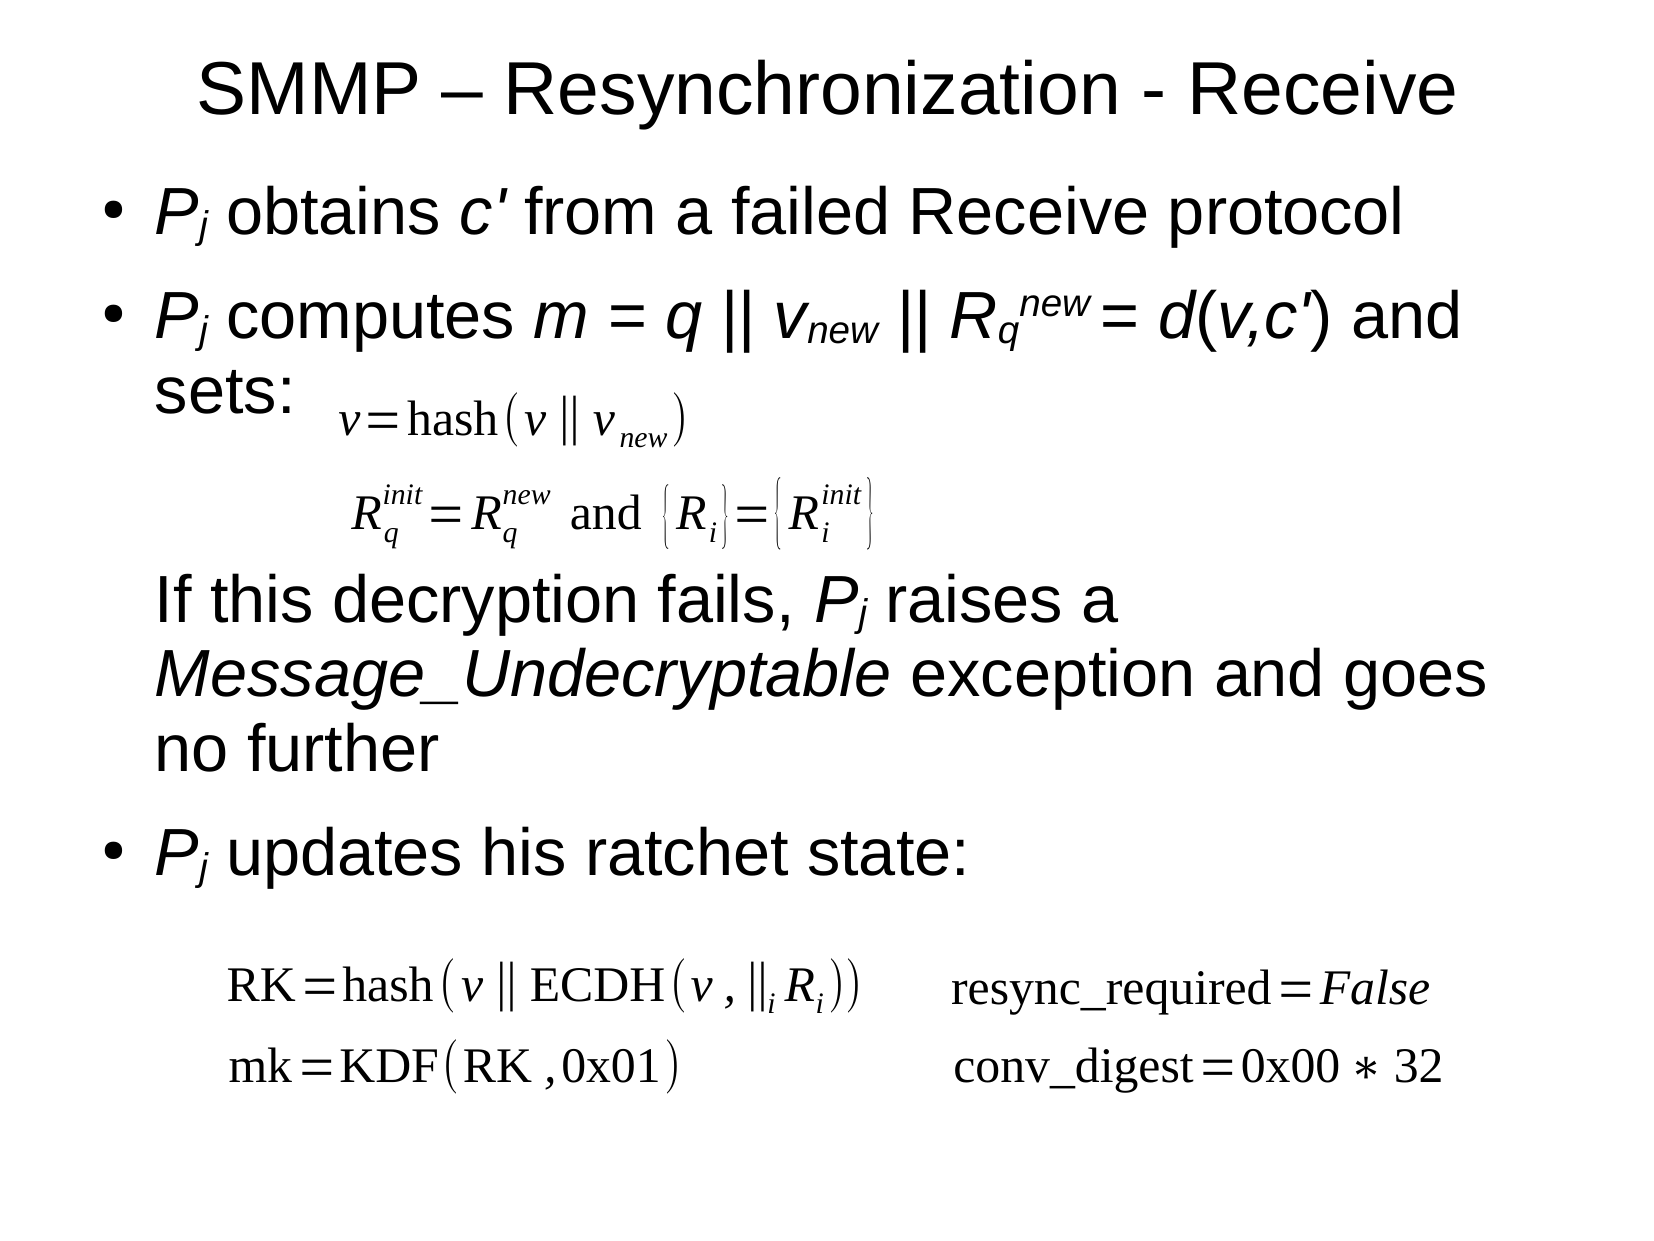

# SMMP – Resynchronization - Receive
Pj obtains c' from a failed Receive protocol
Pj computes m = q || vnew || Rqnew = d(v,c') and sets:
If this decryption fails, Pj raises a Message_Undecryptable exception and goes no further
Pj updates his ratchet state: